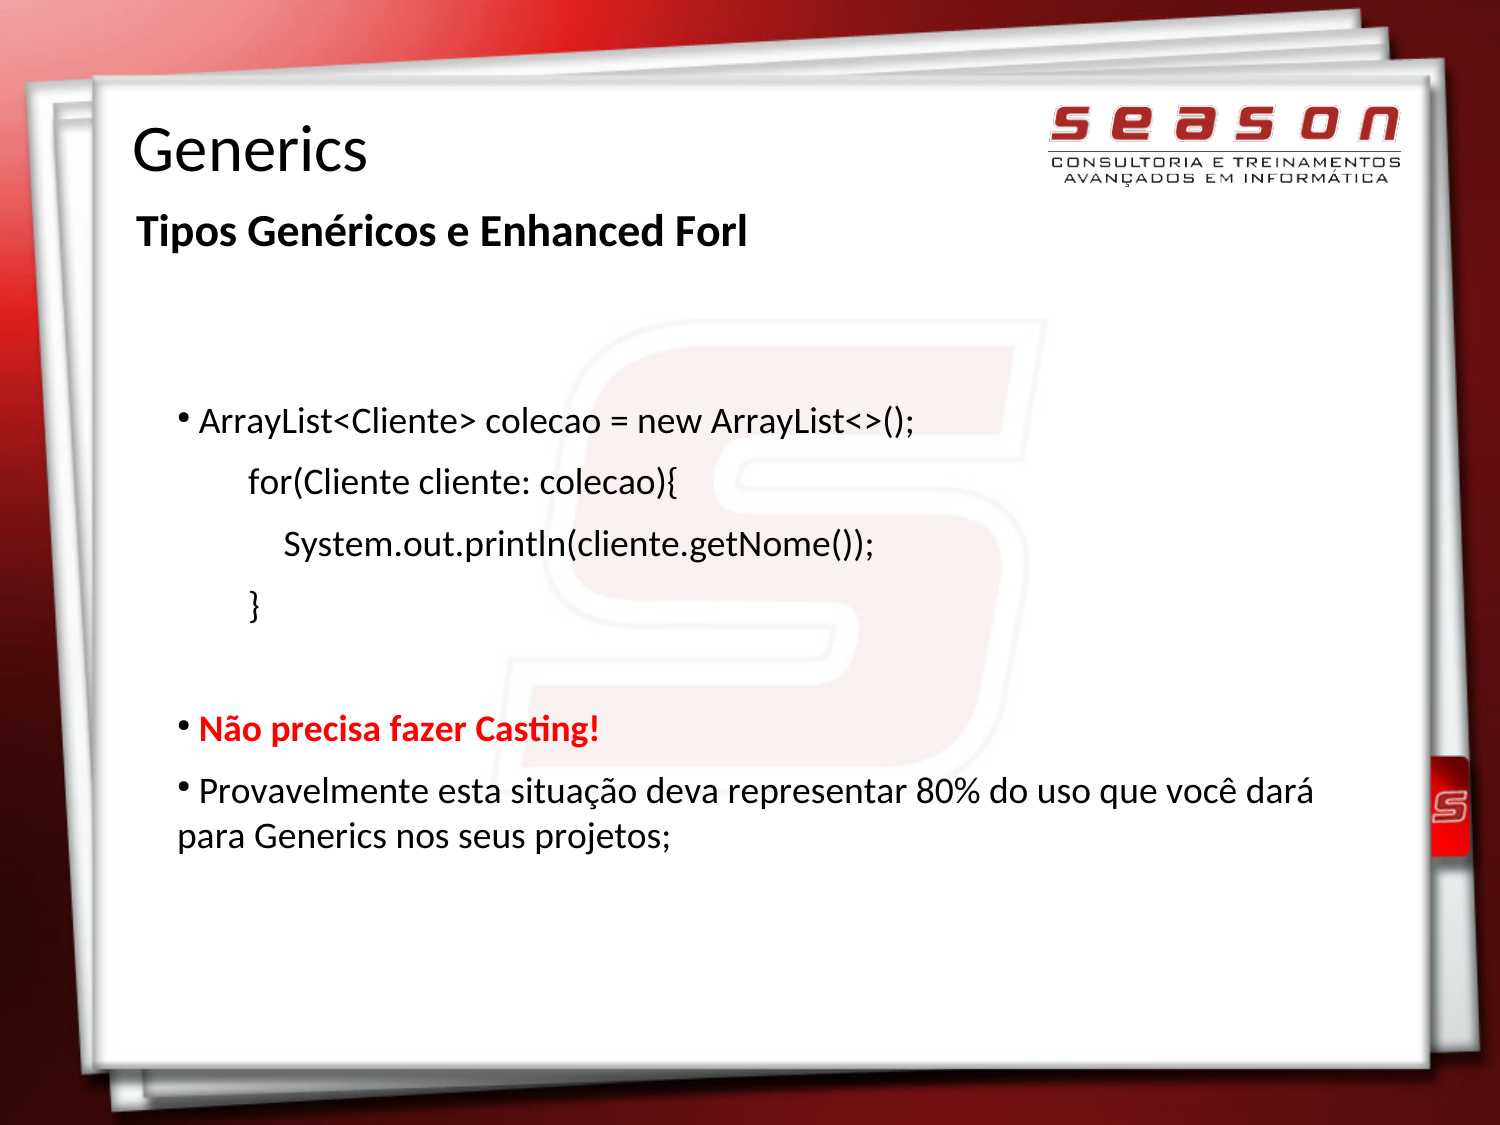

# Generics
Tipos Genéricos e Enhanced Forl
 ArrayList<Cliente> colecao = new ArrayList<>();
for(Cliente cliente: colecao){
System.out.println(cliente.getNome());
}
 Não precisa fazer Casting!
 Provavelmente esta situação deva representar 80% do uso que você dará para Generics nos seus projetos;